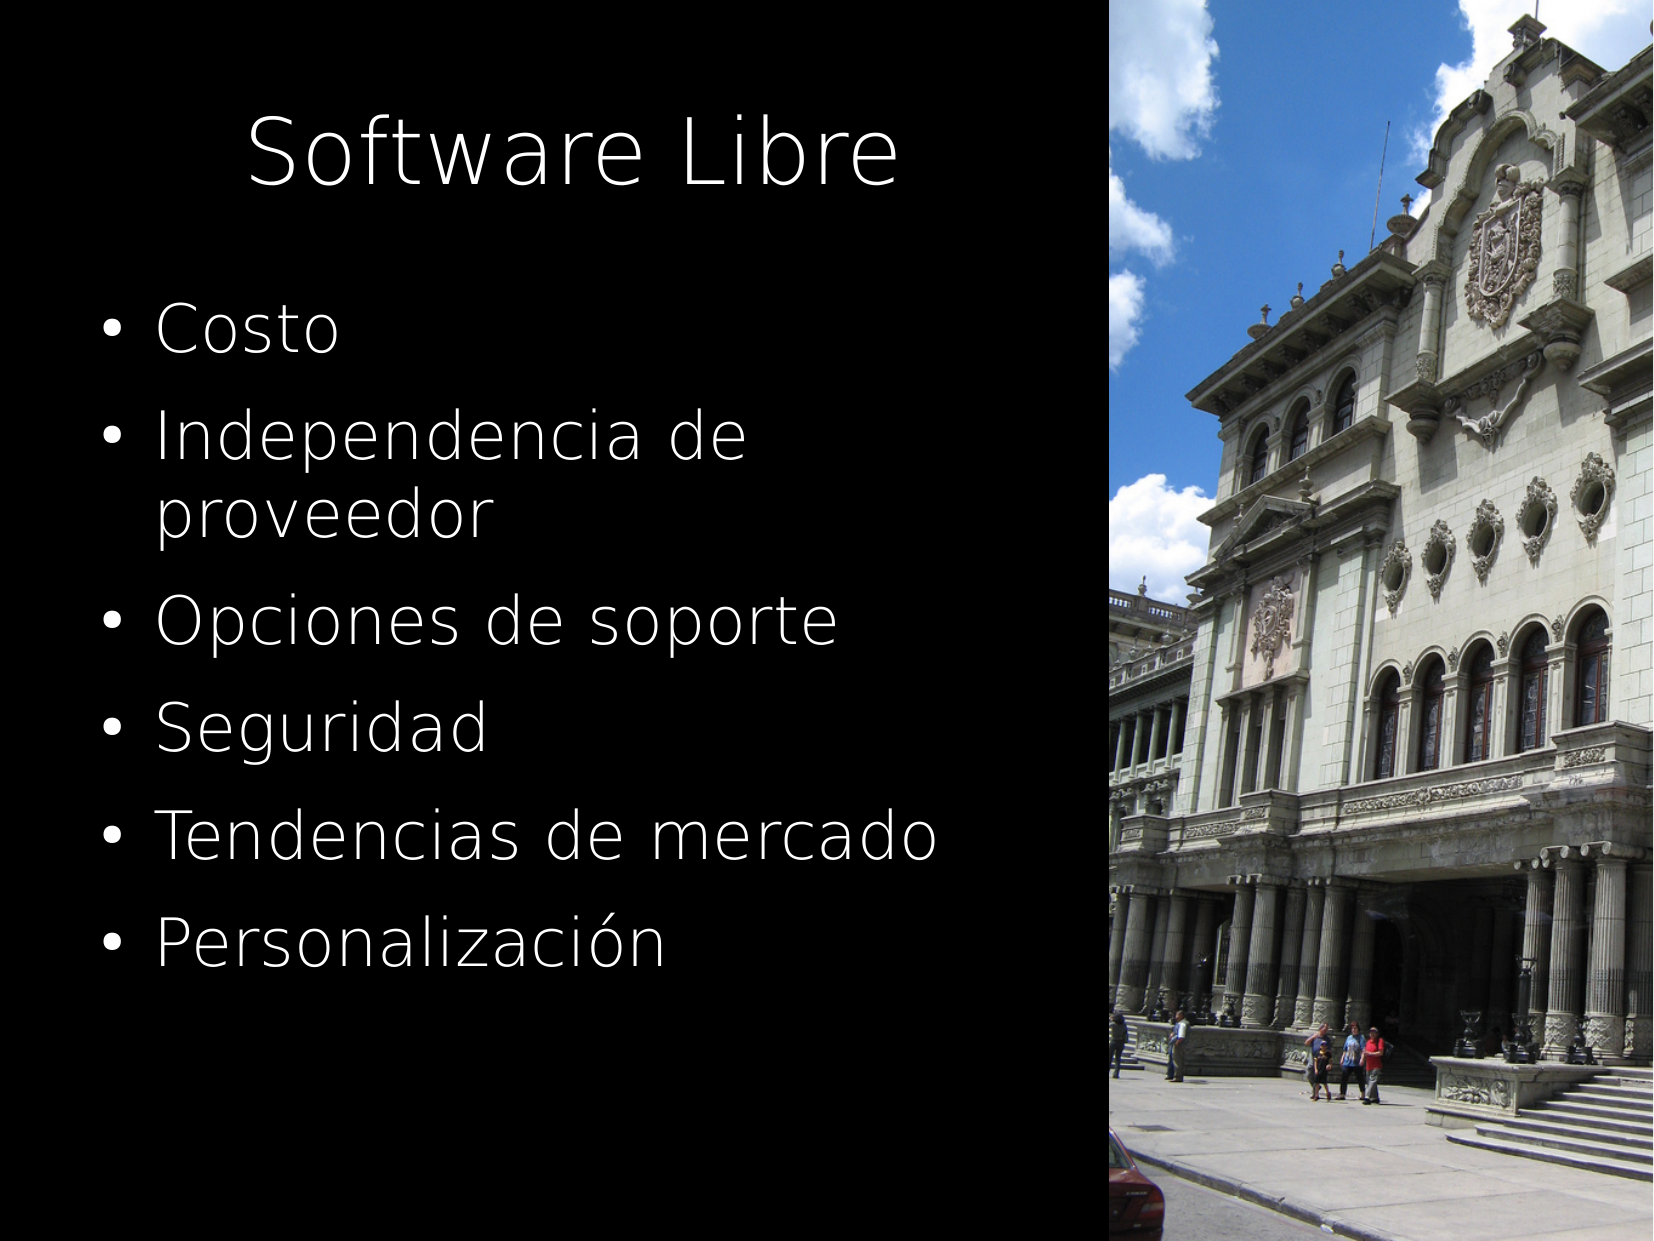

# Software Libre
Costo
Independencia de proveedor
Opciones de soporte
Seguridad
Tendencias de mercado
Personalización